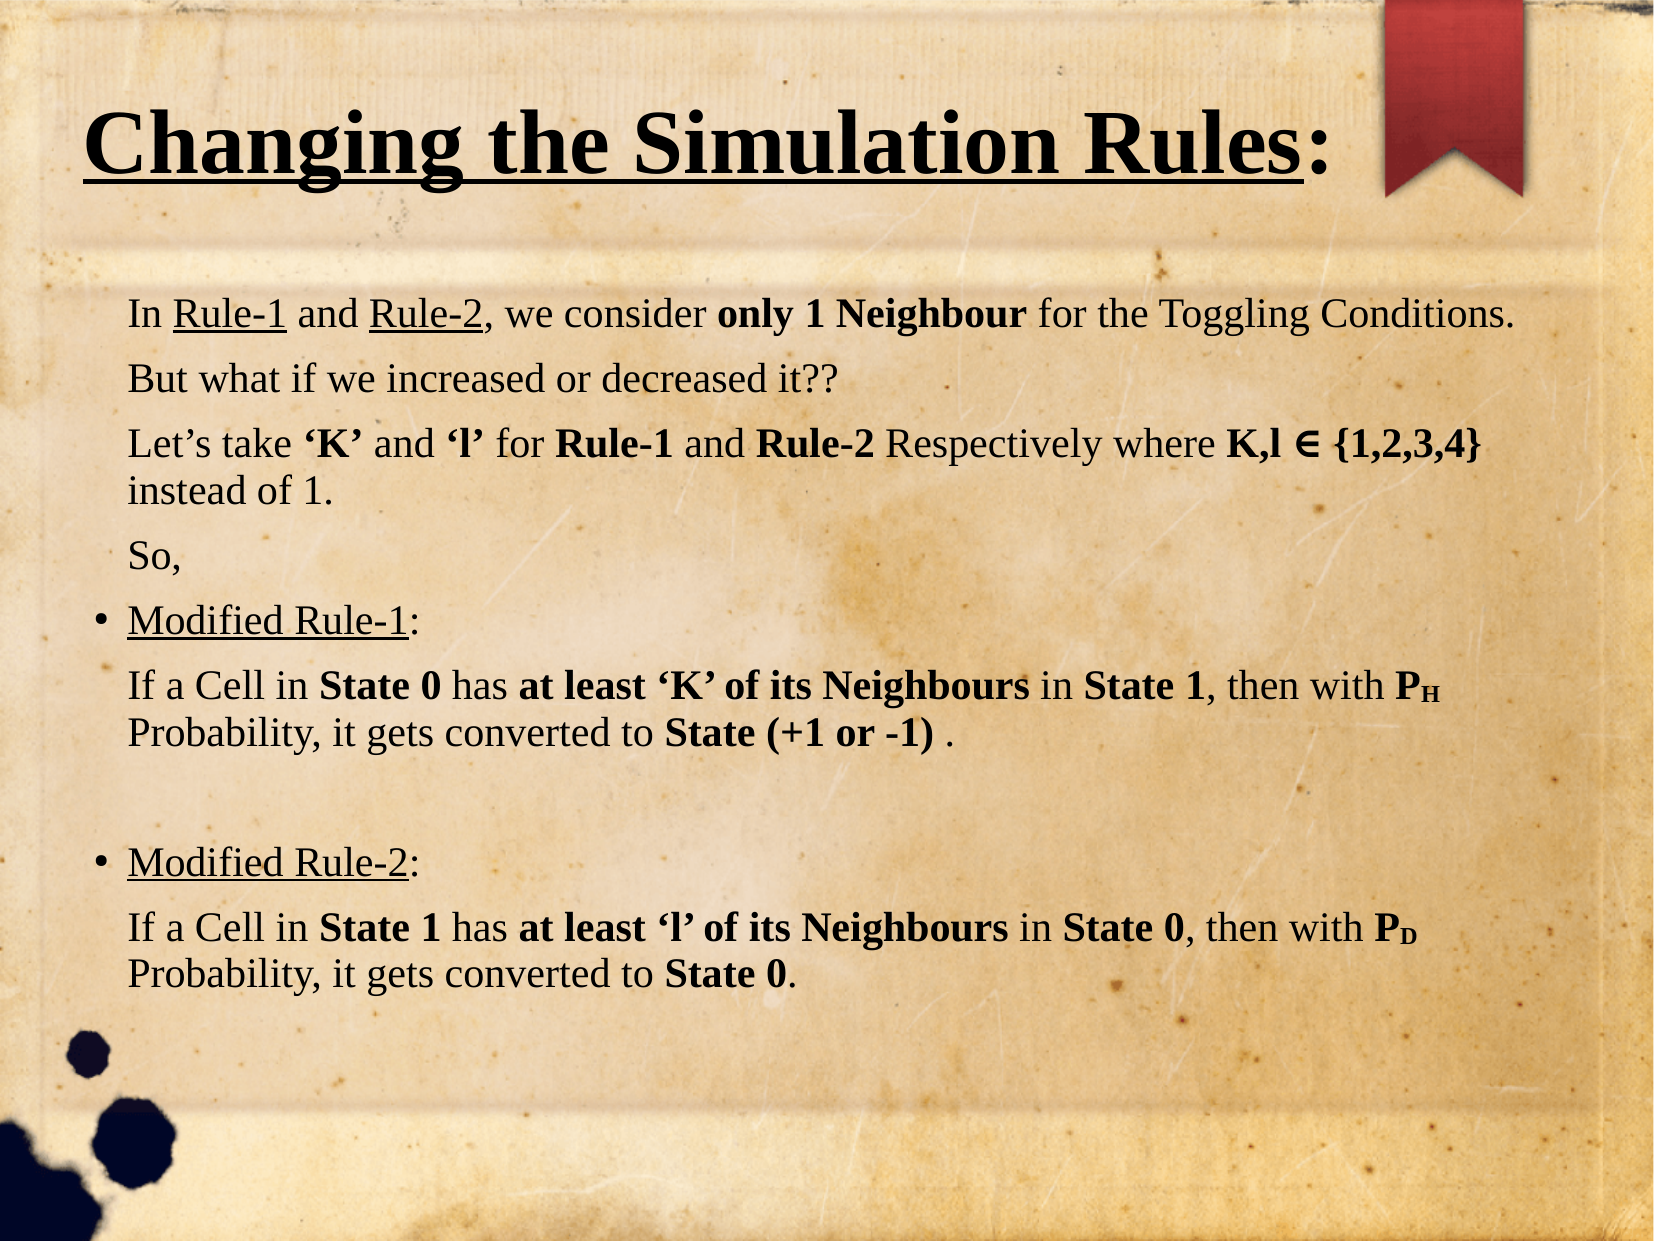

# Changing the Simulation Rules:
In Rule-1 and Rule-2, we consider only 1 Neighbour for the Toggling Conditions.
But what if we increased or decreased it??
Let’s take ‘K’ and ‘l’ for Rule-1 and Rule-2 Respectively where K,l ∈ {1,2,3,4} instead of 1.
So,
Modified Rule-1:
If a Cell in State 0 has at least ‘K’ of its Neighbours in State 1, then with PH Probability, it gets converted to State (+1 or -1) .
Modified Rule-2:
If a Cell in State 1 has at least ‘l’ of its Neighbours in State 0, then with PD Probability, it gets converted to State 0.